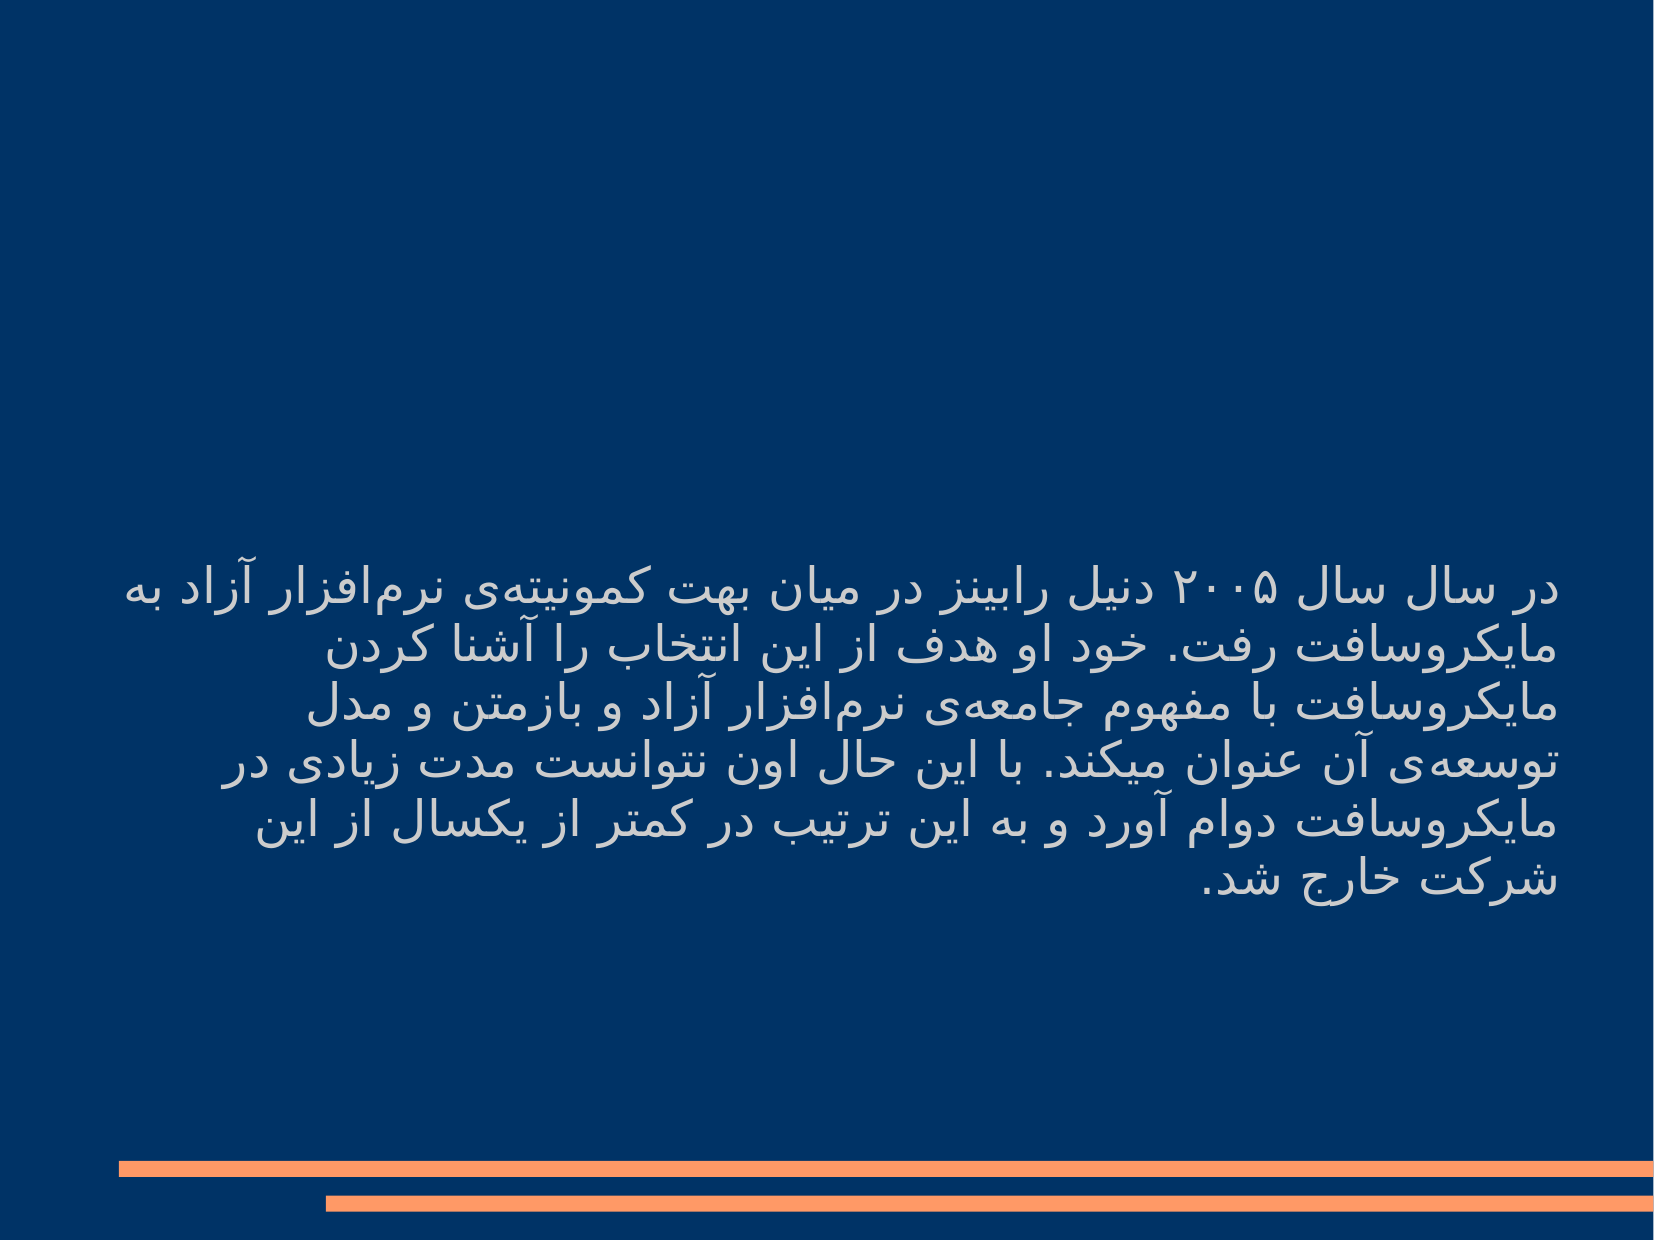

#
در سال سال ۲۰۰۵ دنیل رابینز در میان بهت کمونیته‌ی نرم‌افزار آزاد به مایکروسافت رفت. خود او هدف از این انتخاب را آشنا کردن مایکروسافت با مفهوم جامعه‌ی نرم‌افزار آزاد و بازمتن و مدل توسعه‌ی آن عنوان میکند. با این حال اون نتوانست مدت زیادی در مایکروسافت دوام آورد و به این ترتیب در کمتر از یکسال از این شرکت خارج شد.